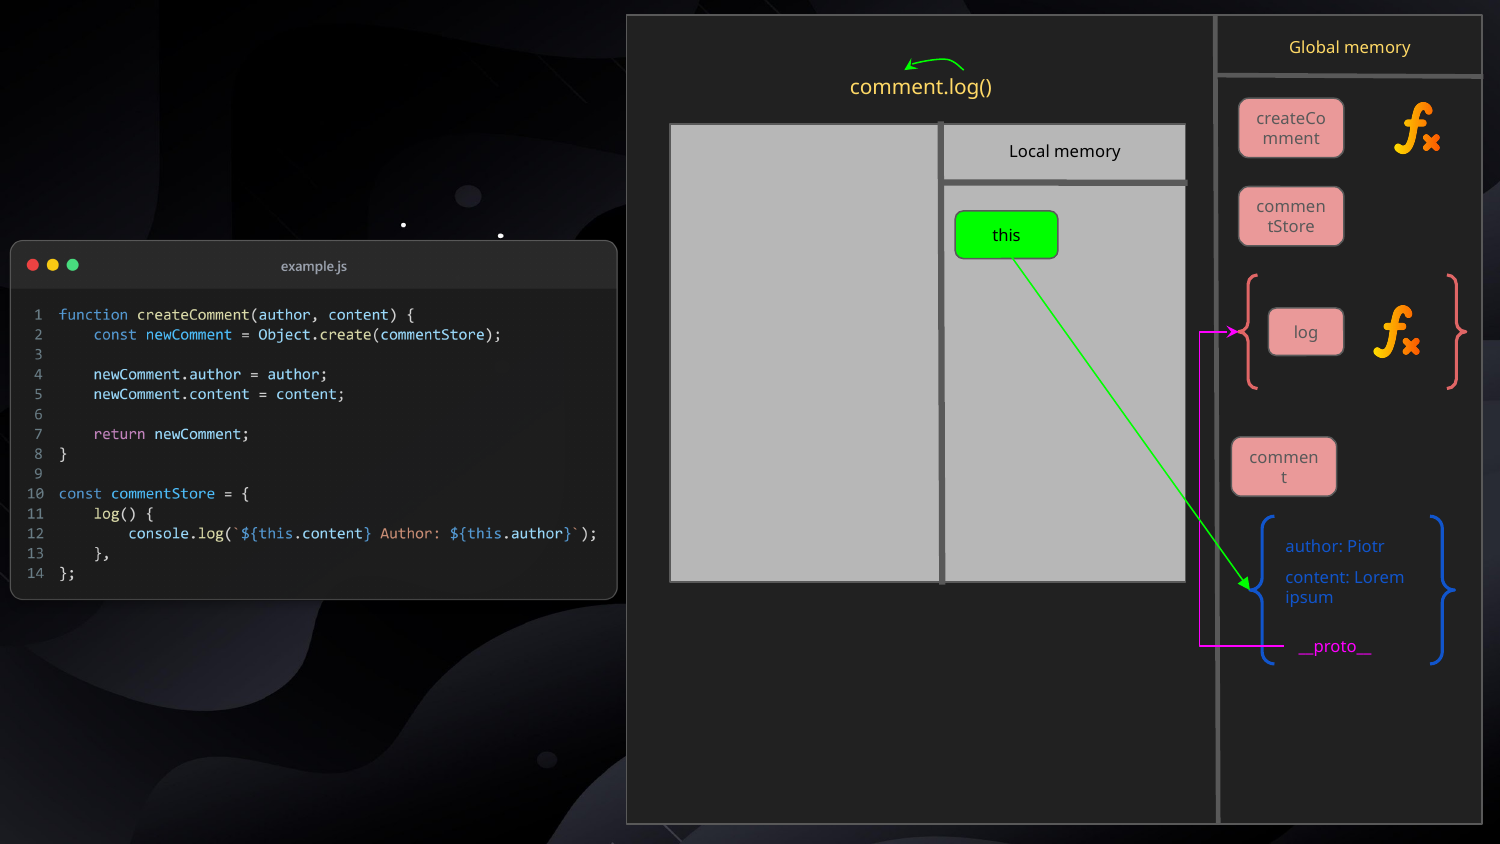

Global memory
comment.log()
createComment
Local memory
commentStore
this
log
comment
author: Piotr
content: Lorem ipsum
__proto__